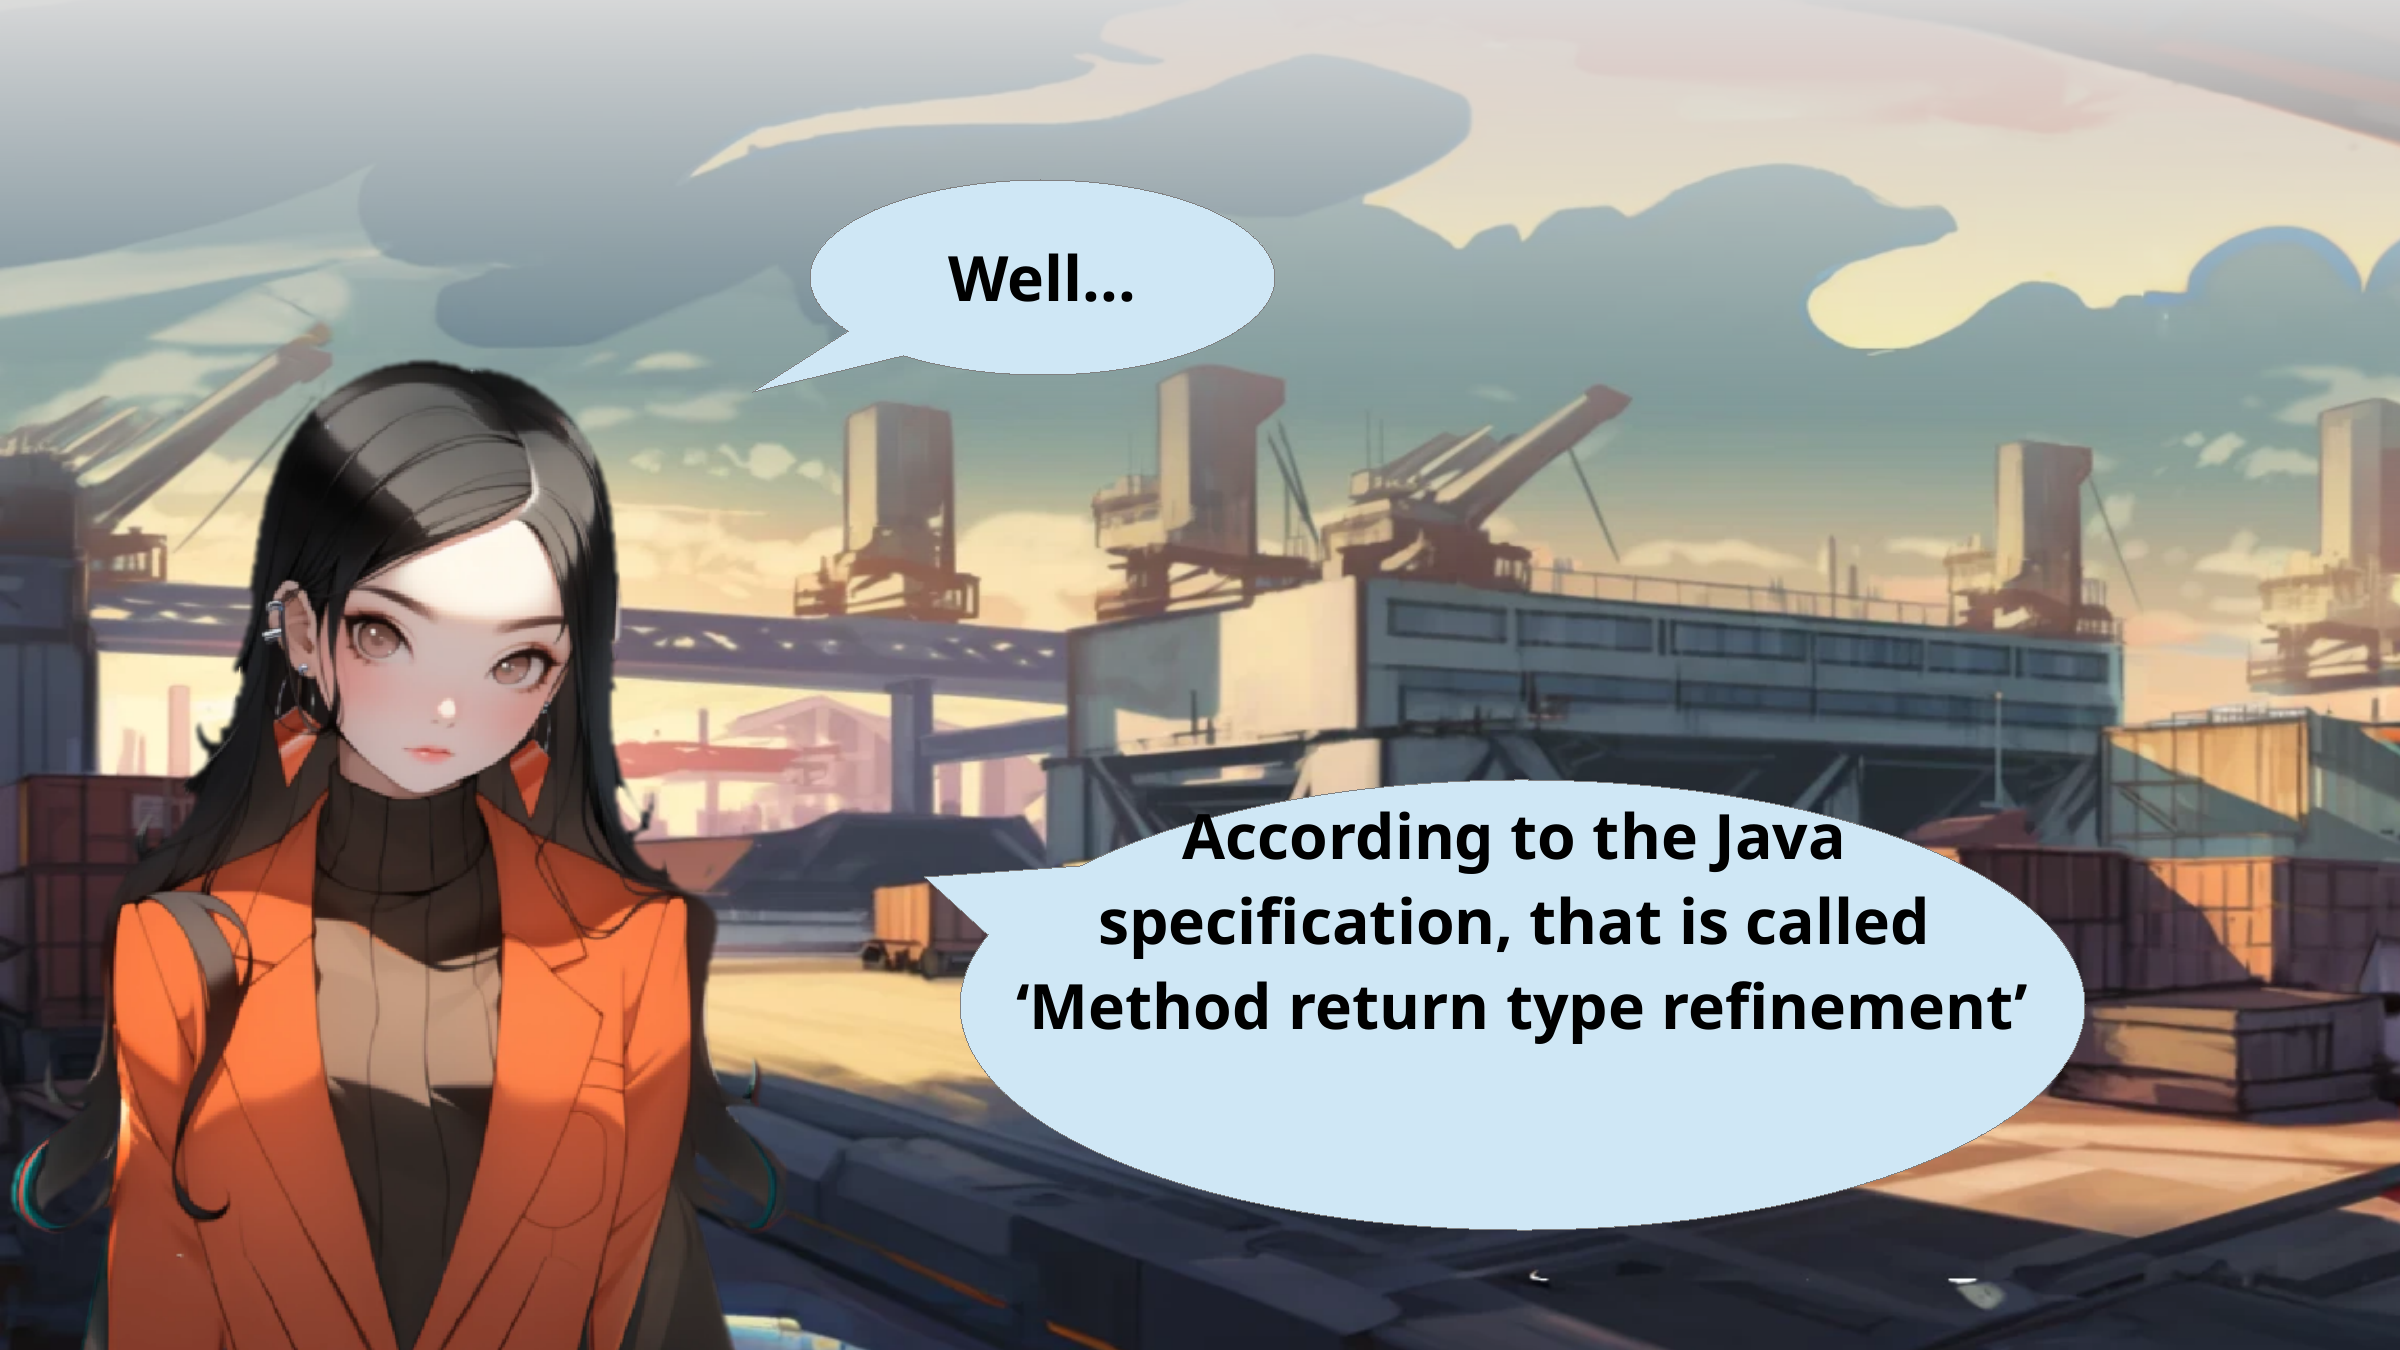

Well...
According to the Java
specification, that is called
‘Method return type refinement’